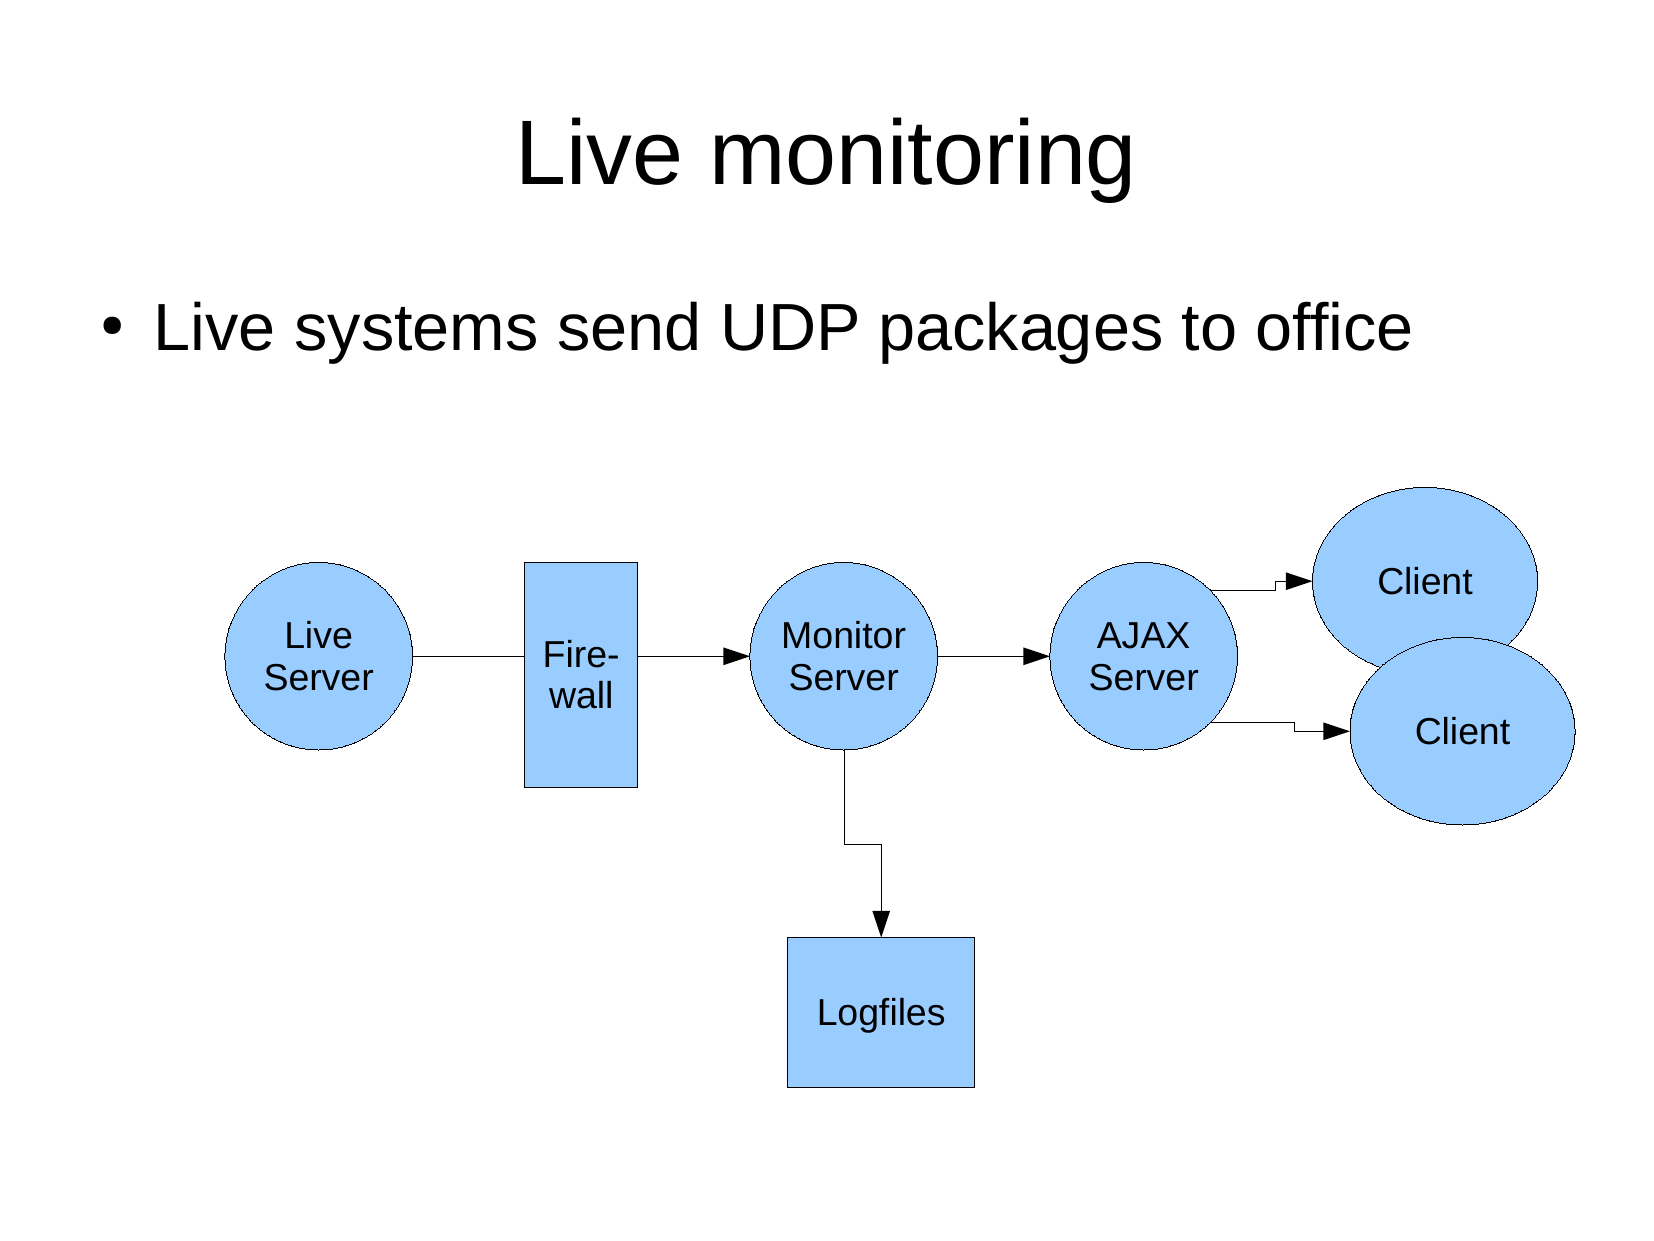

# Live monitoring
Live systems send UDP packages to office
Client
Live
Server
Fire-
wall
Monitor
Server
AJAX
Server
Client
Logfiles